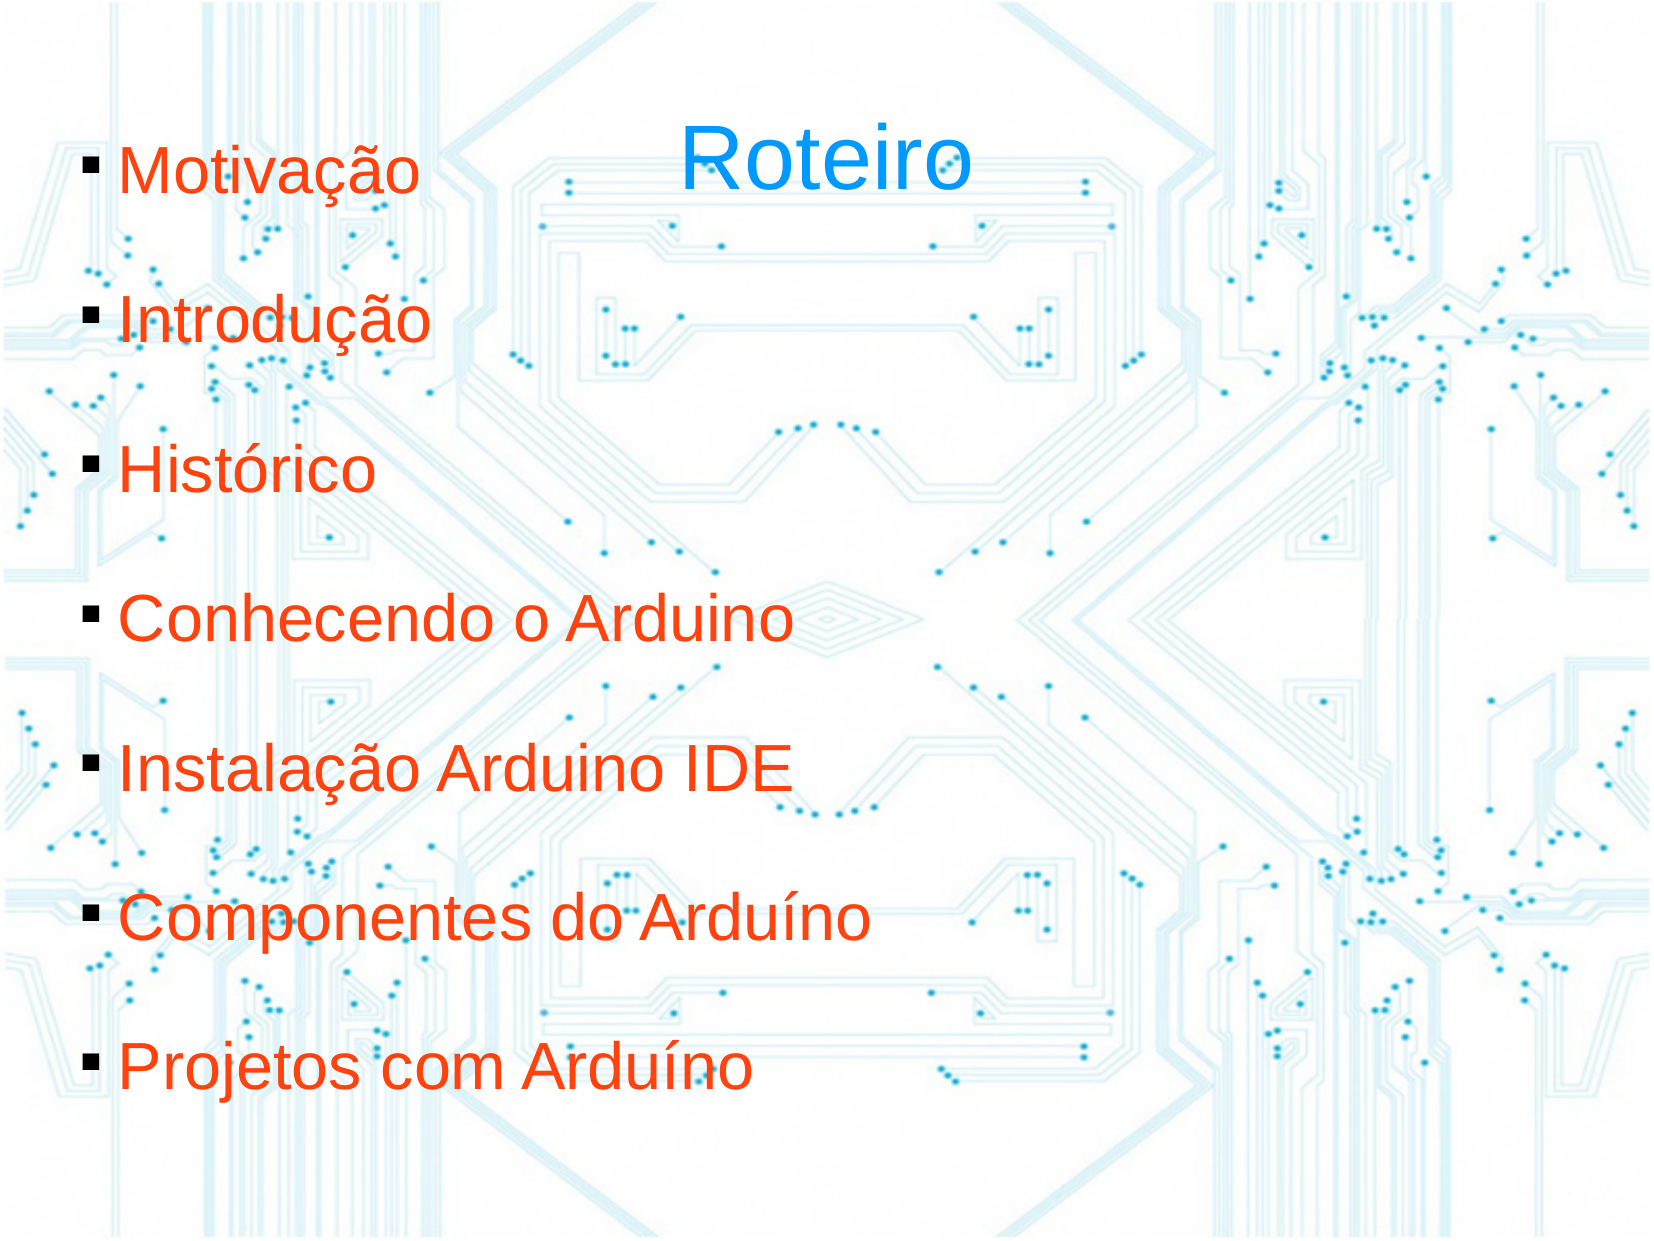

# Roteiro
 Motivação
 Introdução
 Histórico
 Conhecendo o Arduino
 Instalação Arduino IDE
 Componentes do Arduíno
 Projetos com Arduíno